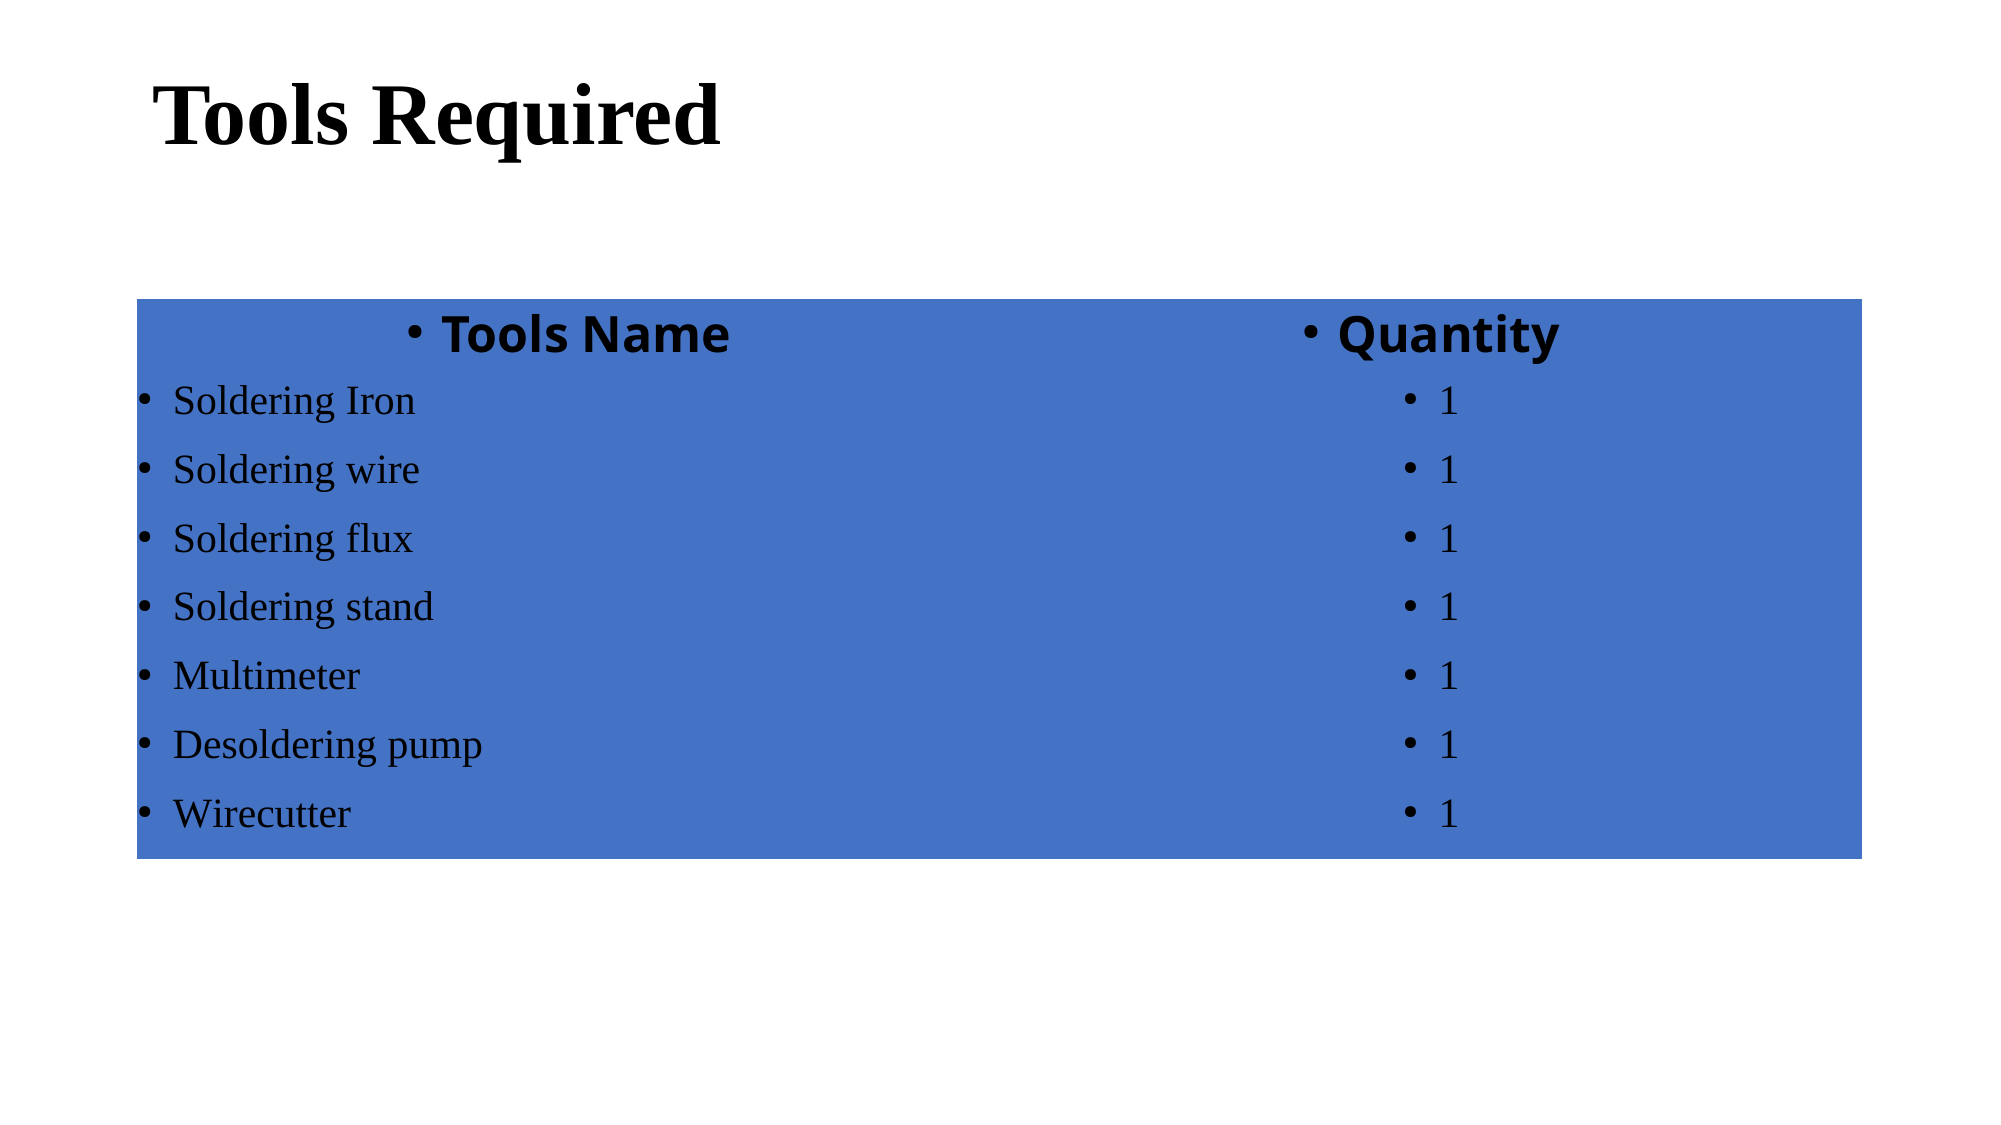

# Tools Required
| Tools Name | Quantity |
| --- | --- |
| Soldering Iron | 1 |
| Soldering wire | 1 |
| Soldering flux | 1 |
| Soldering stand | 1 |
| Multimeter | 1 |
| Desoldering pump | 1 |
| Wirecutter | 1 |